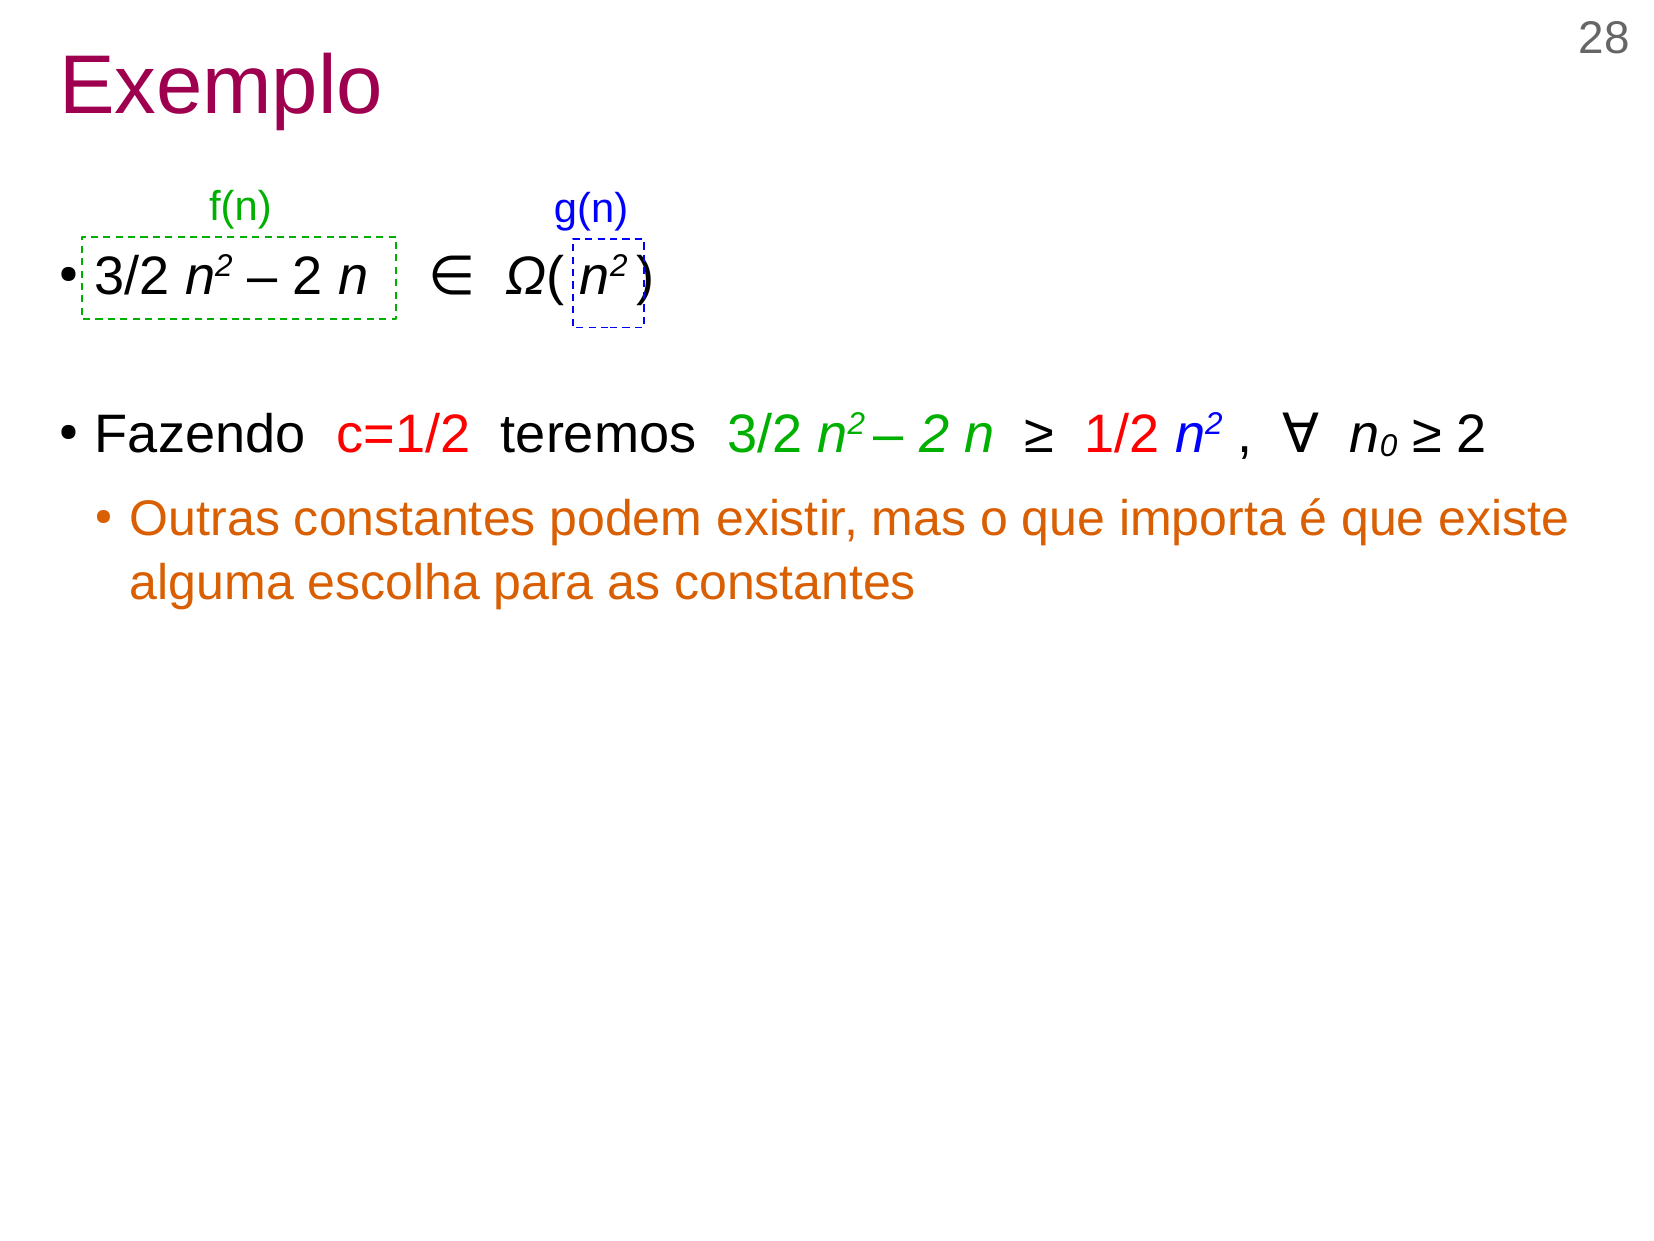

28
# Exemplo
f(n)
g(n)
3/2 n2 – 2 n ∈ Ω( n2 )
Fazendo c=1/2 teremos 3/2 n2 – 2 n ≥ 1/2 n2 , ∀ n0 ≥ 2
Outras constantes podem existir, mas o que importa é que existe alguma escolha para as constantes